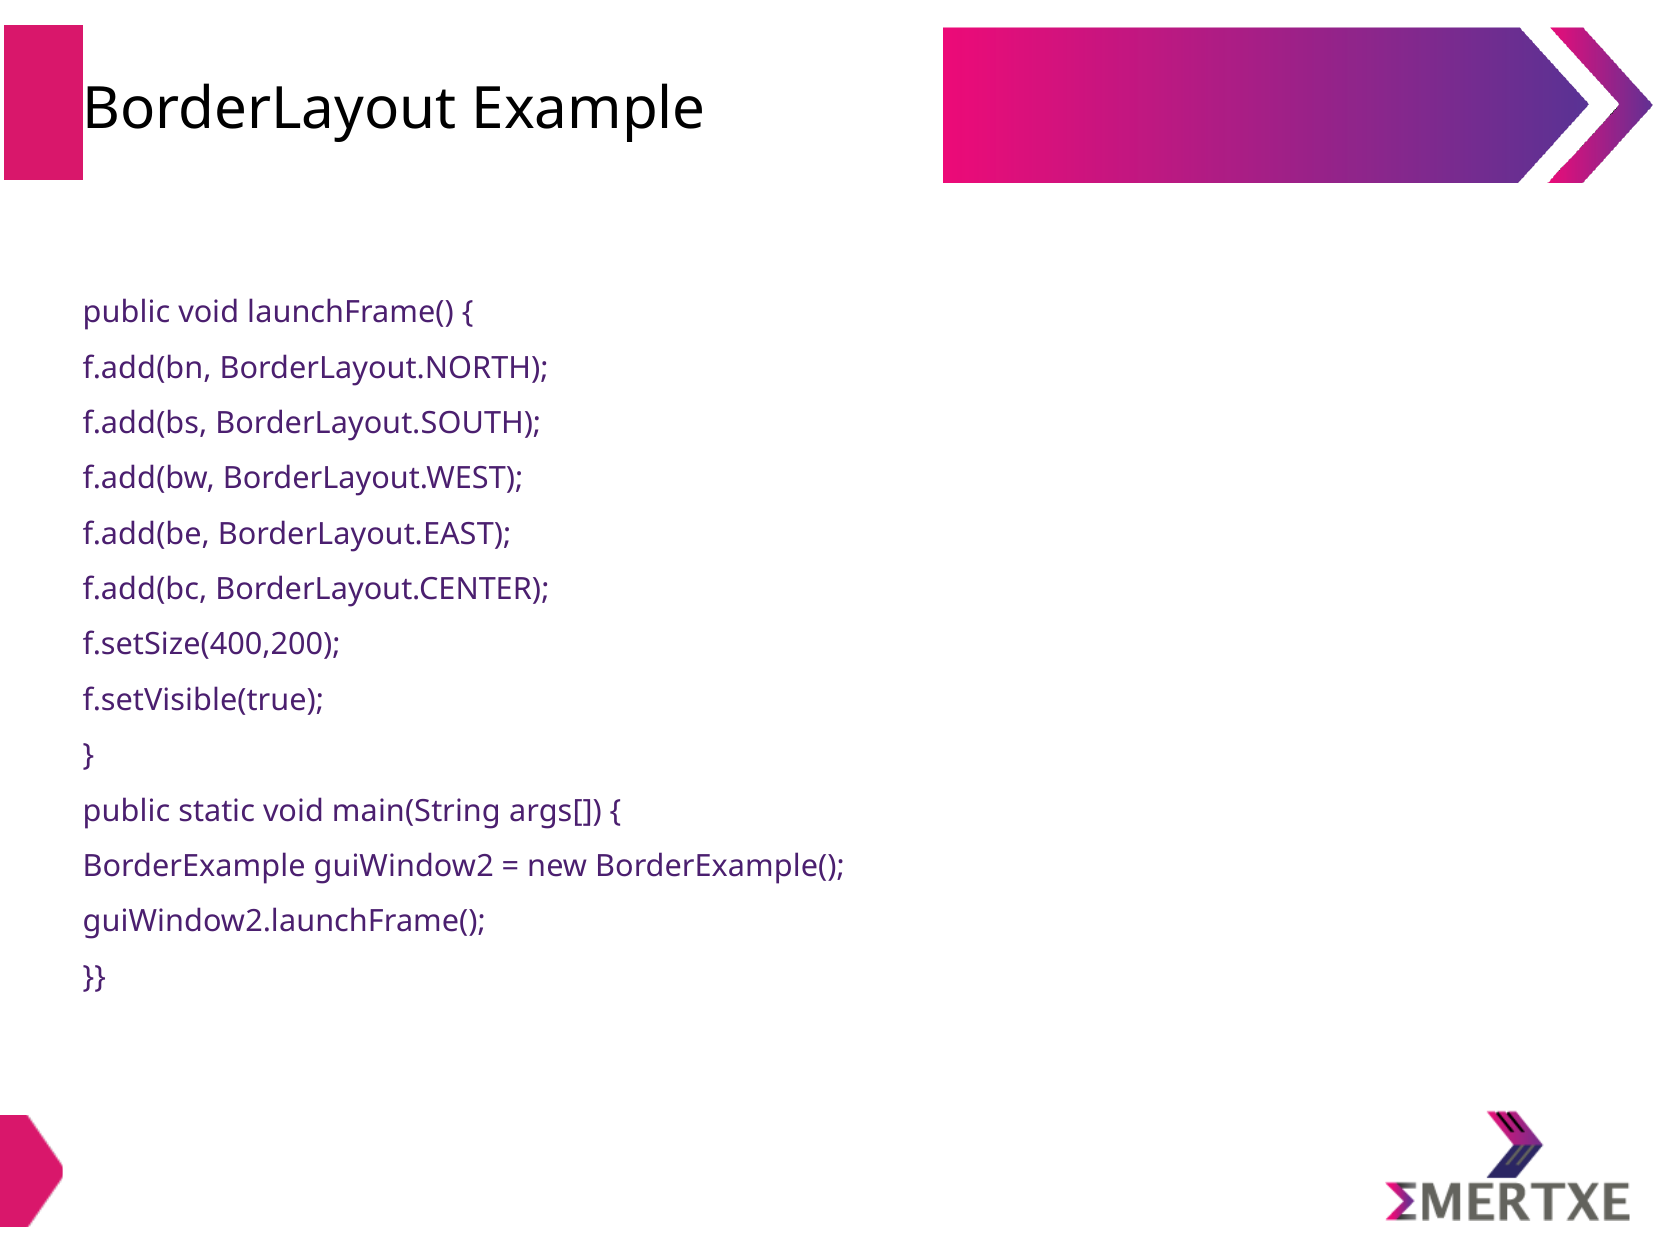

# BorderLayout Example
public void launchFrame() {
f.add(bn, BorderLayout.NORTH);
f.add(bs, BorderLayout.SOUTH);
f.add(bw, BorderLayout.WEST);
f.add(be, BorderLayout.EAST);
f.add(bc, BorderLayout.CENTER);
f.setSize(400,200);
f.setVisible(true);
}
public static void main(String args[]) {
BorderExample guiWindow2 = new BorderExample();
guiWindow2.launchFrame();
}}